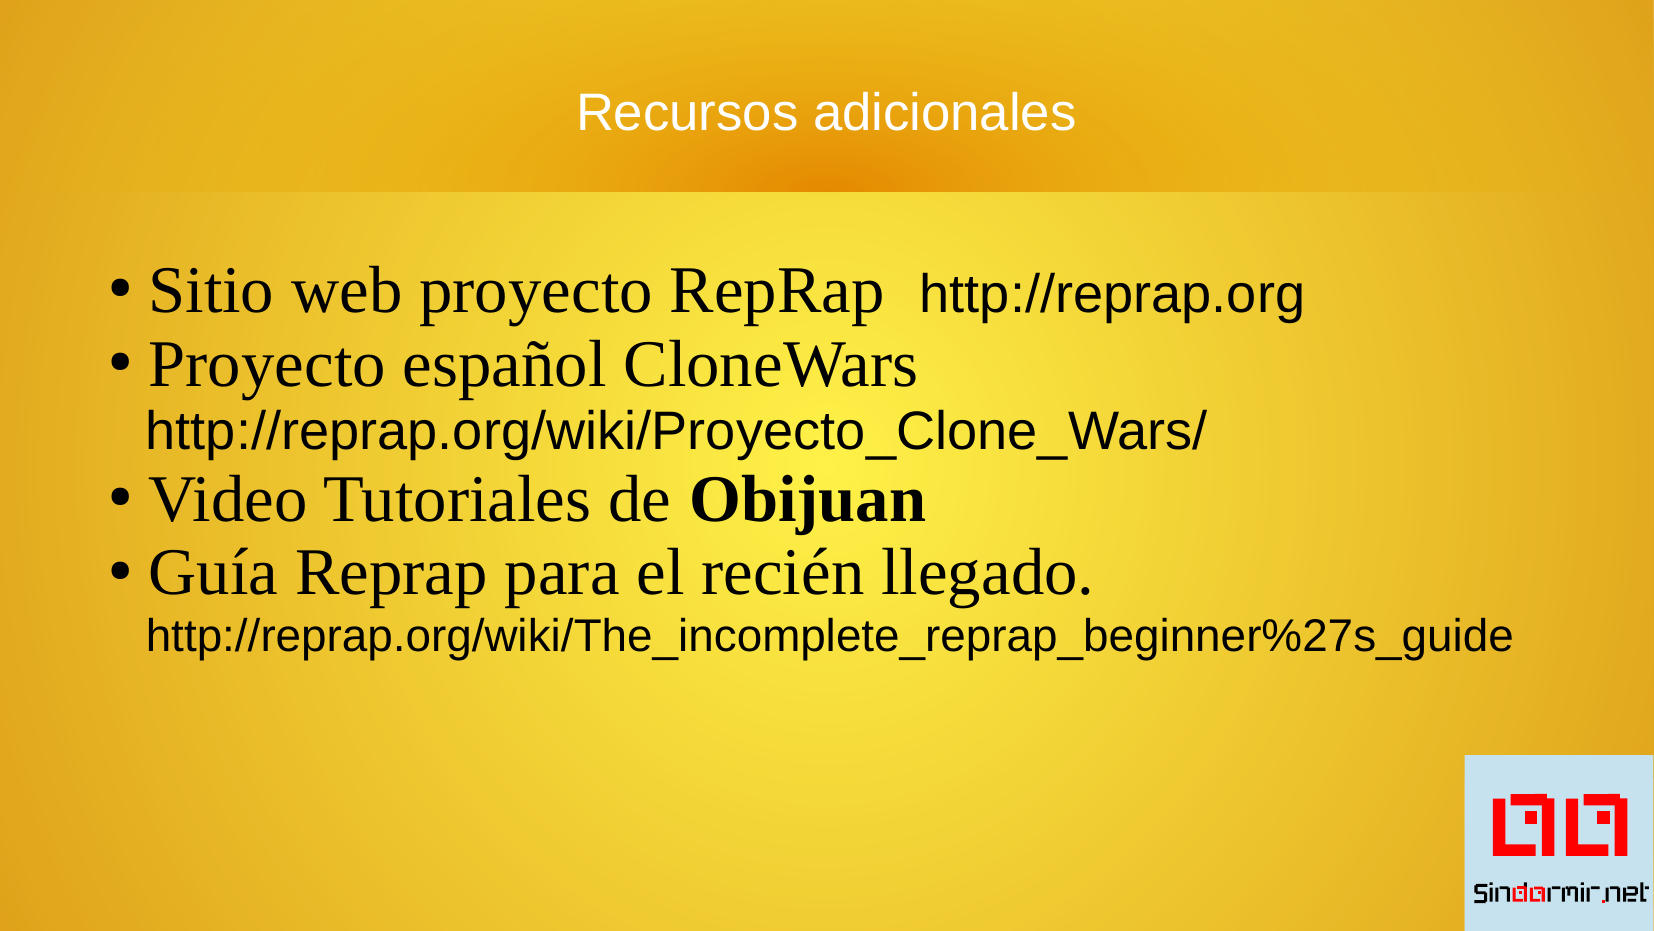

# Recursos adicionales
 Sitio web proyecto RepRap http://reprap.org
 Proyecto español CloneWars http://reprap.org/wiki/Proyecto_Clone_Wars/
 Video Tutoriales de Obijuan
 Guía Reprap para el recién llegado. http://reprap.org/wiki/The_incomplete_reprap_beginner%27s_guide